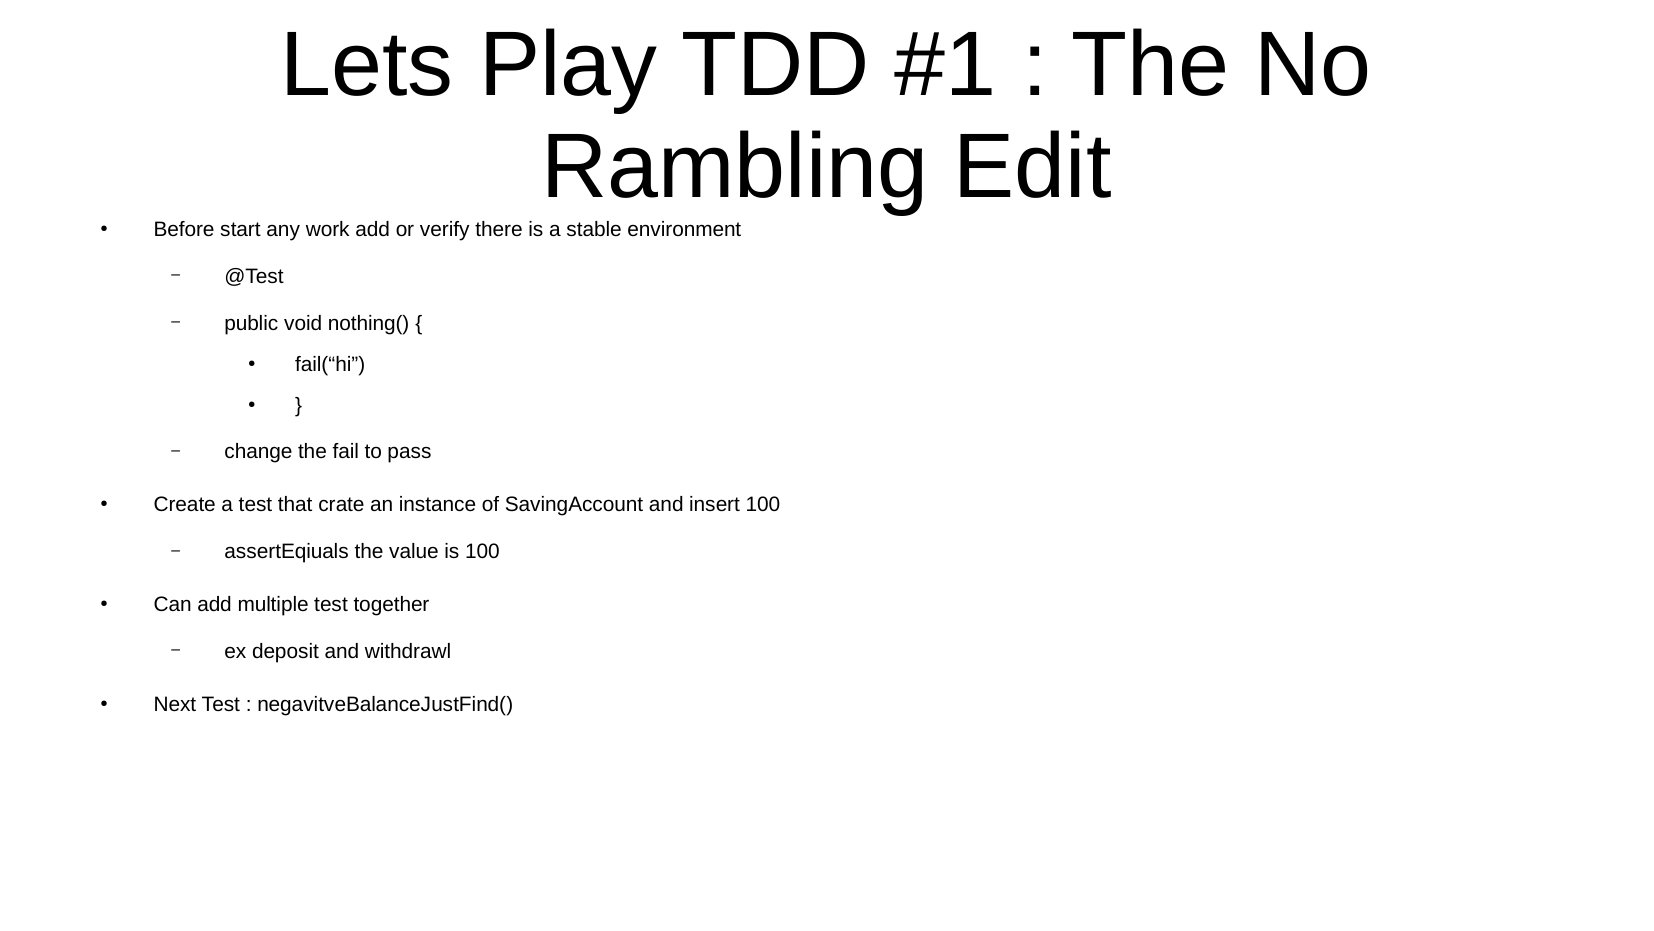

# Lets Play TDD #1 : The No Rambling Edit
Before start any work add or verify there is a stable environment
@Test
public void nothing() {
fail(“hi”)
}
change the fail to pass
Create a test that crate an instance of SavingAccount and insert 100
assertEqiuals the value is 100
Can add multiple test together
ex deposit and withdrawl
Next Test : negavitveBalanceJustFind()